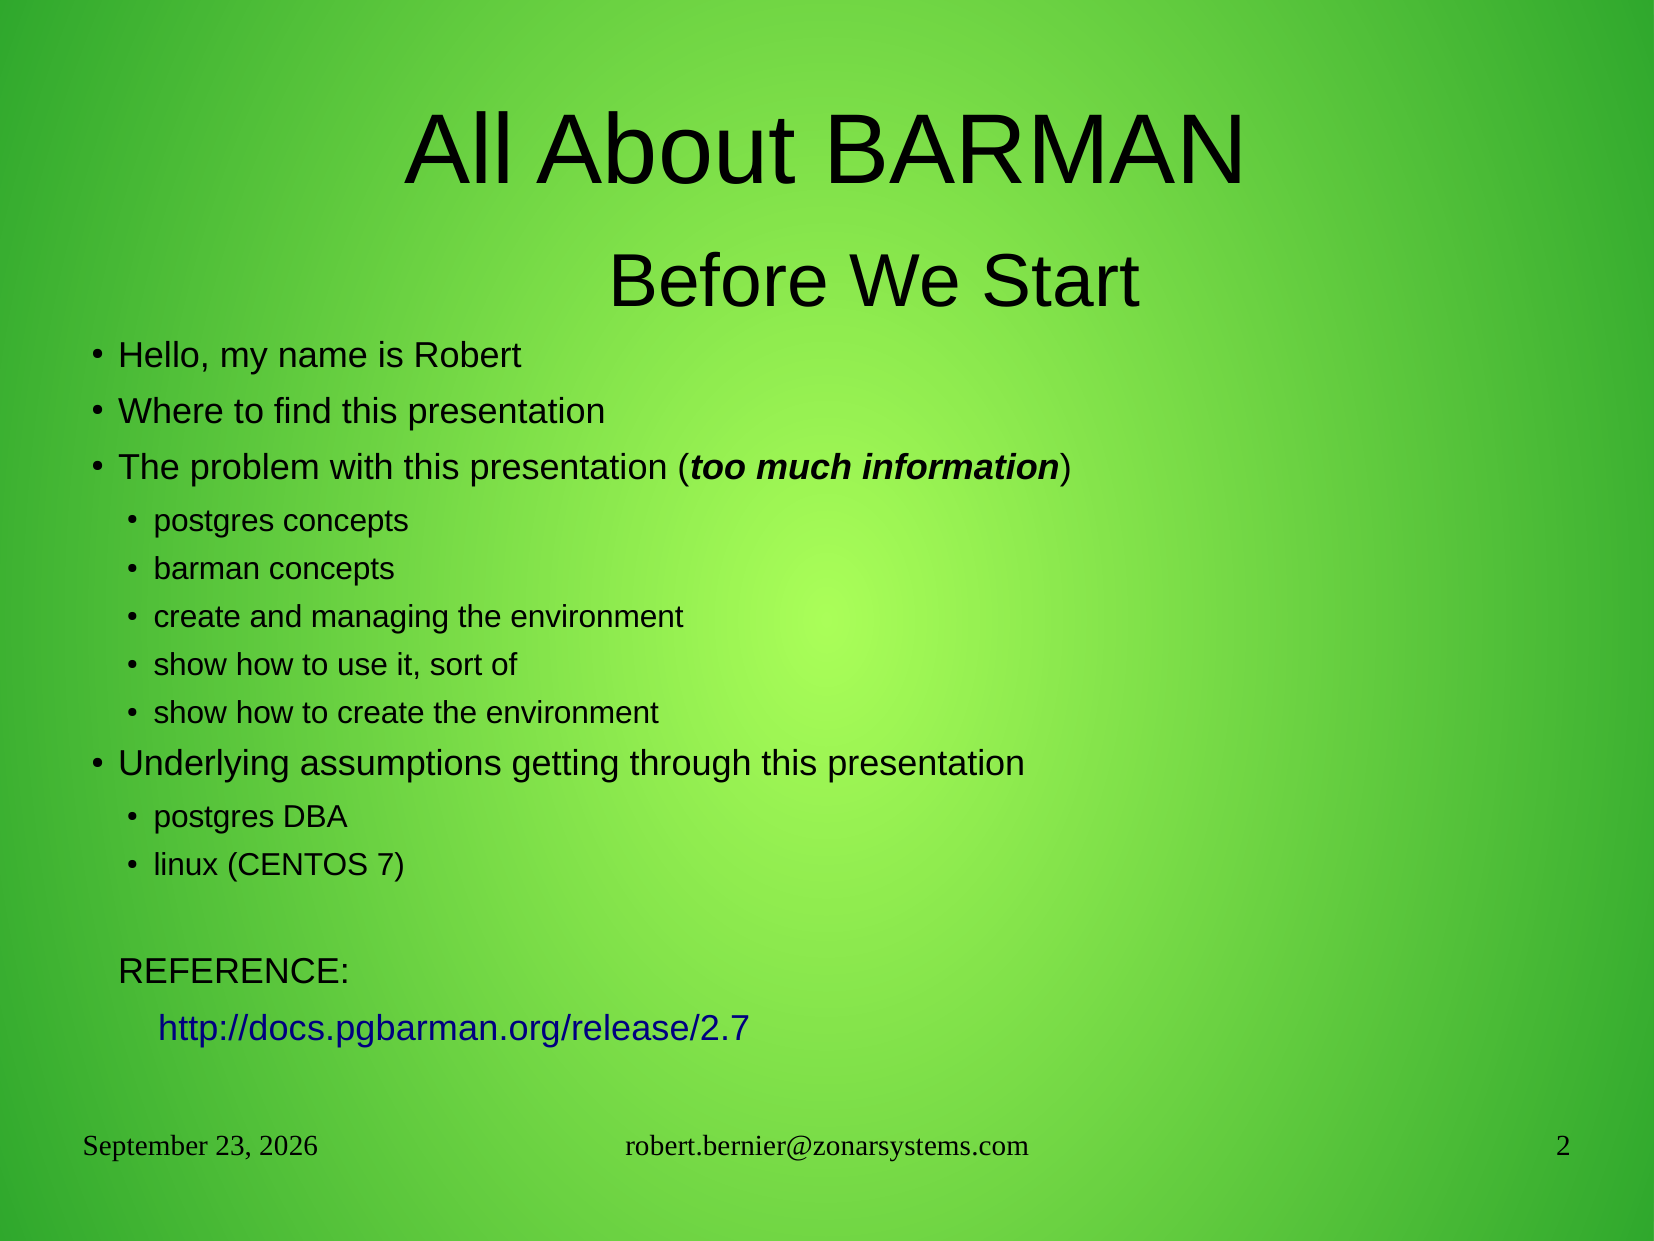

# All About BARMAN
Before We Start
Hello, my name is Robert
Where to find this presentation
The problem with this presentation (too much information)
postgres concepts
barman concepts
create and managing the environment
show how to use it, sort of
show how to create the environment
Underlying assumptions getting through this presentation
postgres DBA
linux (CENTOS 7)
REFERENCE:
 http://docs.pgbarman.org/release/2.7
robert.bernier@zonarsystems.com
2